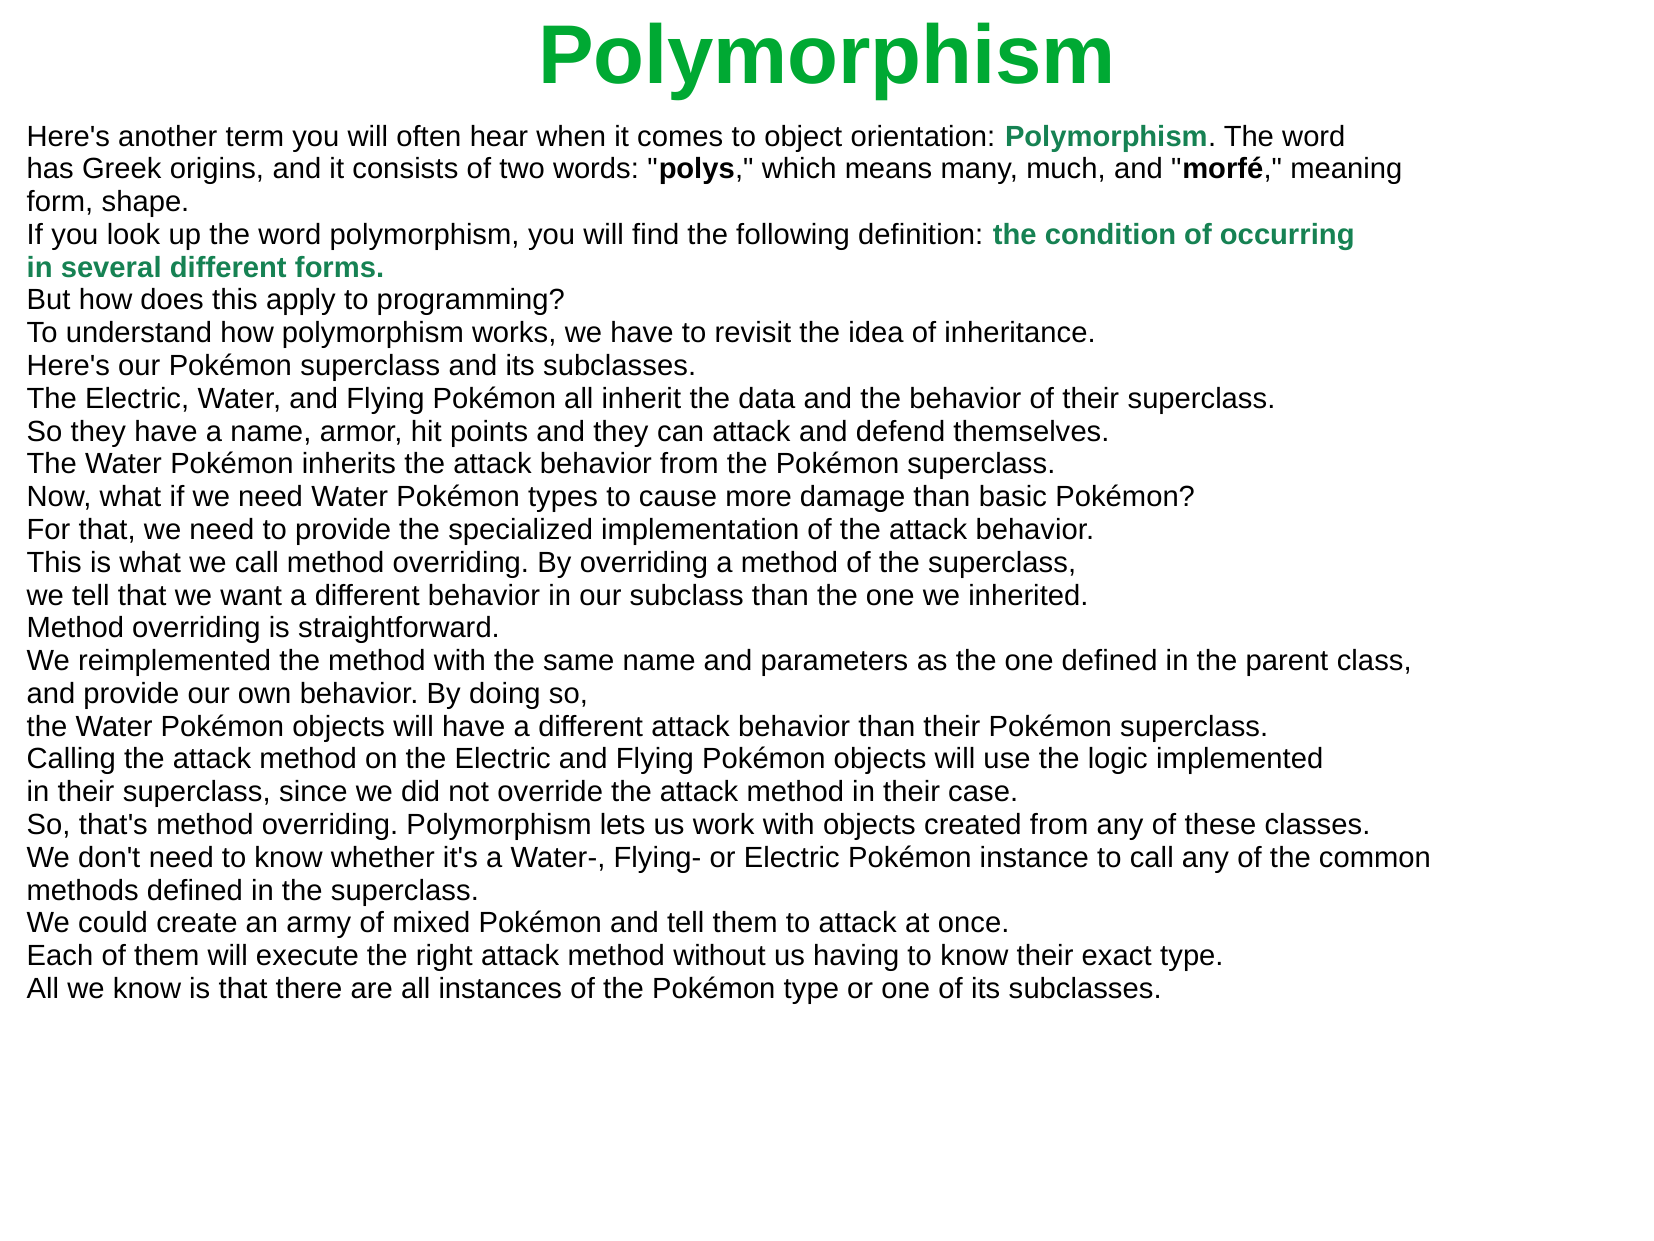

# Polymorphism
Here's another term you will often hear when it comes to object orientation: Polymorphism. The word
has Greek origins, and it consists of two words: "polys," which means many, much, and "morfé," meaning
form, shape.
If you look up the word polymorphism, you will find the following definition: the condition of occurring
in several different forms.
But how does this apply to programming?
To understand how polymorphism works, we have to revisit the idea of inheritance.
Here's our Pokémon superclass and its subclasses.
The Electric, Water, and Flying Pokémon all inherit the data and the behavior of their superclass.
So they have a name, armor, hit points and they can attack and defend themselves.
The Water Pokémon inherits the attack behavior from the Pokémon superclass.
Now, what if we need Water Pokémon types to cause more damage than basic Pokémon?
For that, we need to provide the specialized implementation of the attack behavior.
This is what we call method overriding. By overriding a method of the superclass,
we tell that we want a different behavior in our subclass than the one we inherited.
Method overriding is straightforward.
We reimplemented the method with the same name and parameters as the one defined in the parent class,
and provide our own behavior. By doing so,
the Water Pokémon objects will have a different attack behavior than their Pokémon superclass.
Calling the attack method on the Electric and Flying Pokémon objects will use the logic implemented
in their superclass, since we did not override the attack method in their case.
So, that's method overriding. Polymorphism lets us work with objects created from any of these classes.
We don't need to know whether it's a Water-, Flying- or Electric Pokémon instance to call any of the common
methods defined in the superclass.
We could create an army of mixed Pokémon and tell them to attack at once.
Each of them will execute the right attack method without us having to know their exact type.
All we know is that there are all instances of the Pokémon type or one of its subclasses.